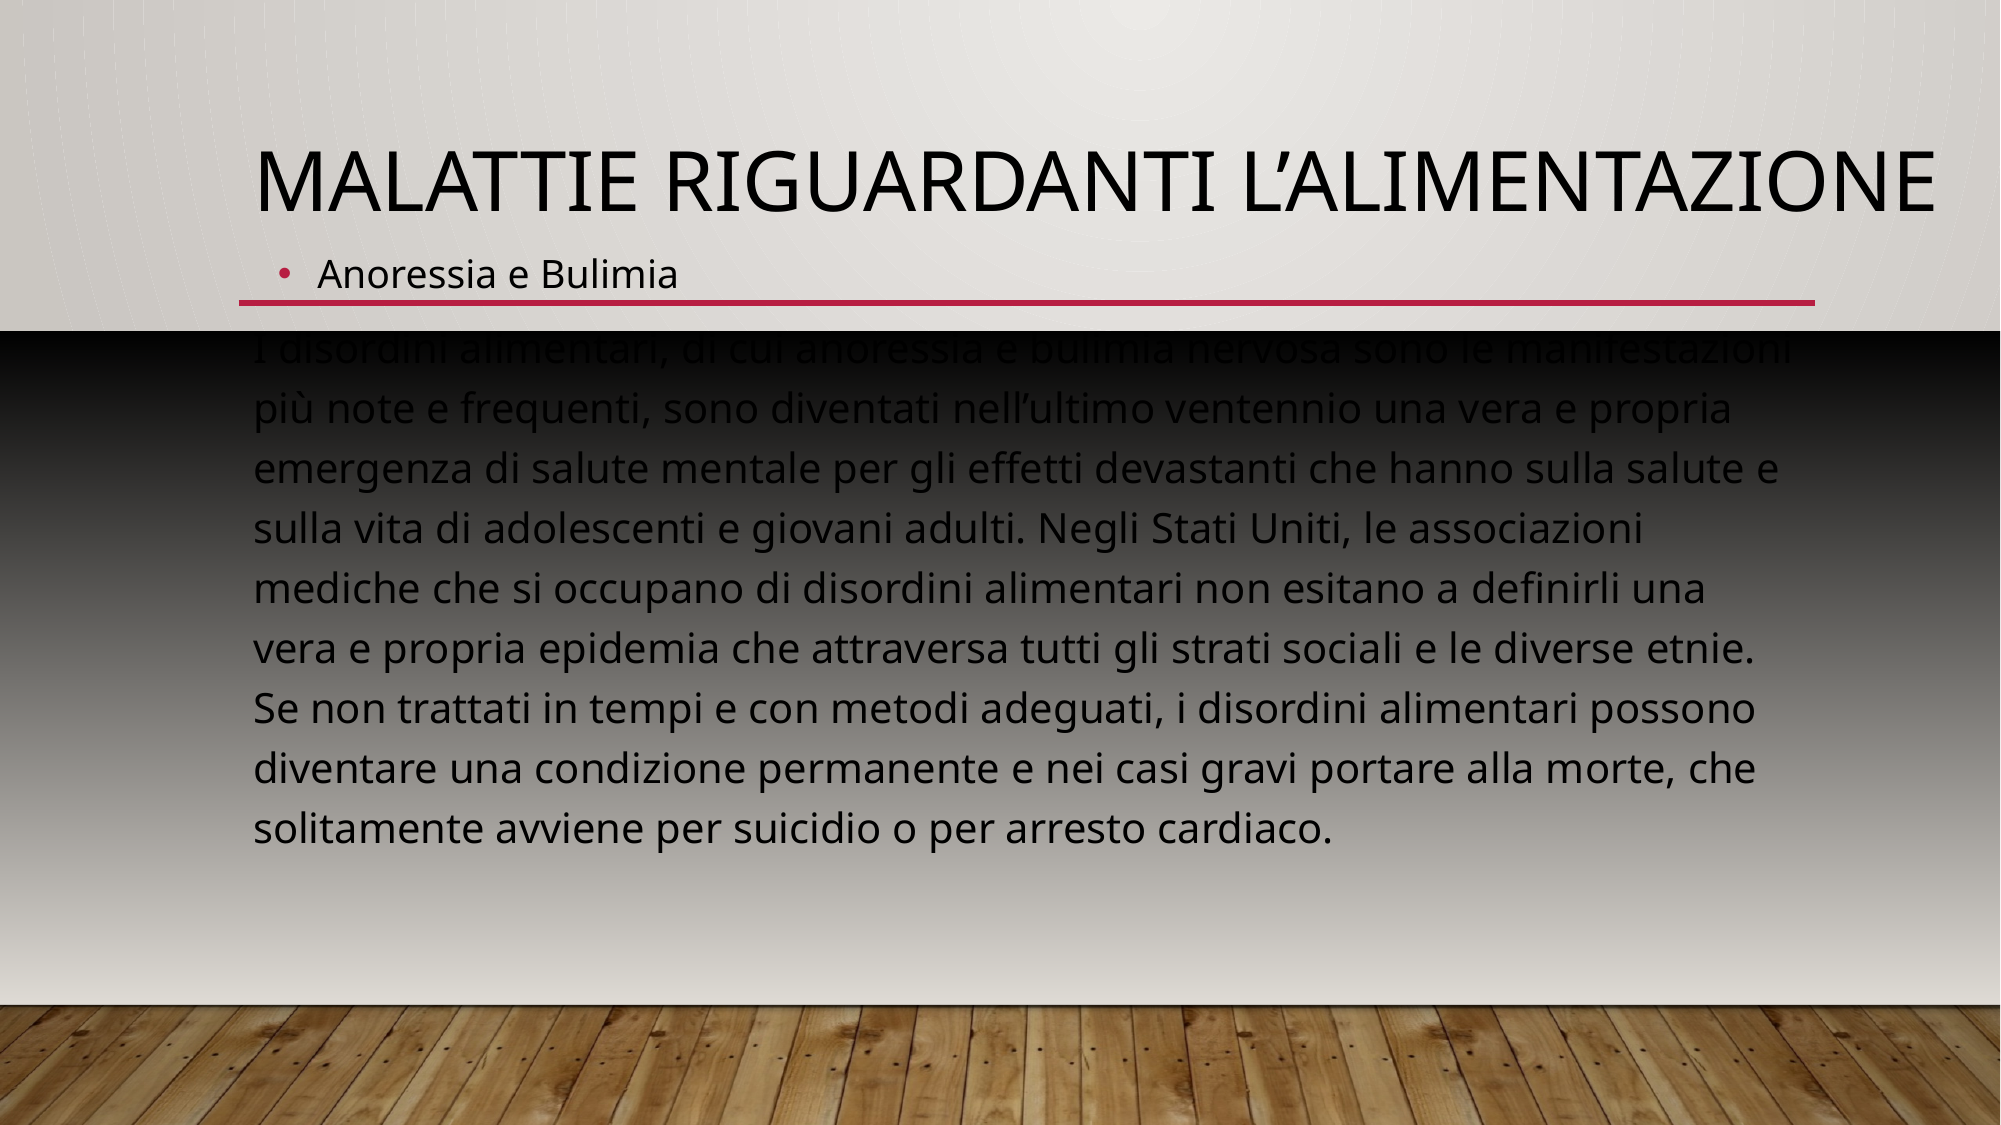

# Malattie riguardanti l’alimentazione
Anoressia e Bulimia
I disordini alimentari, di cui anoressia e bulimia nervosa sono le manifestazioni più note e frequenti, sono diventati nell’ultimo ventennio una vera e propria emergenza di salute mentale per gli effetti devastanti che hanno sulla salute e sulla vita di adolescenti e giovani adulti. Negli Stati Uniti, le associazioni mediche che si occupano di disordini alimentari non esitano a definirli una vera e propria epidemia che attraversa tutti gli strati sociali e le diverse etnie.
Se non trattati in tempi e con metodi adeguati, i disordini alimentari possono diventare una condizione permanente e nei casi gravi portare alla morte, che solitamente avviene per suicidio o per arresto cardiaco.